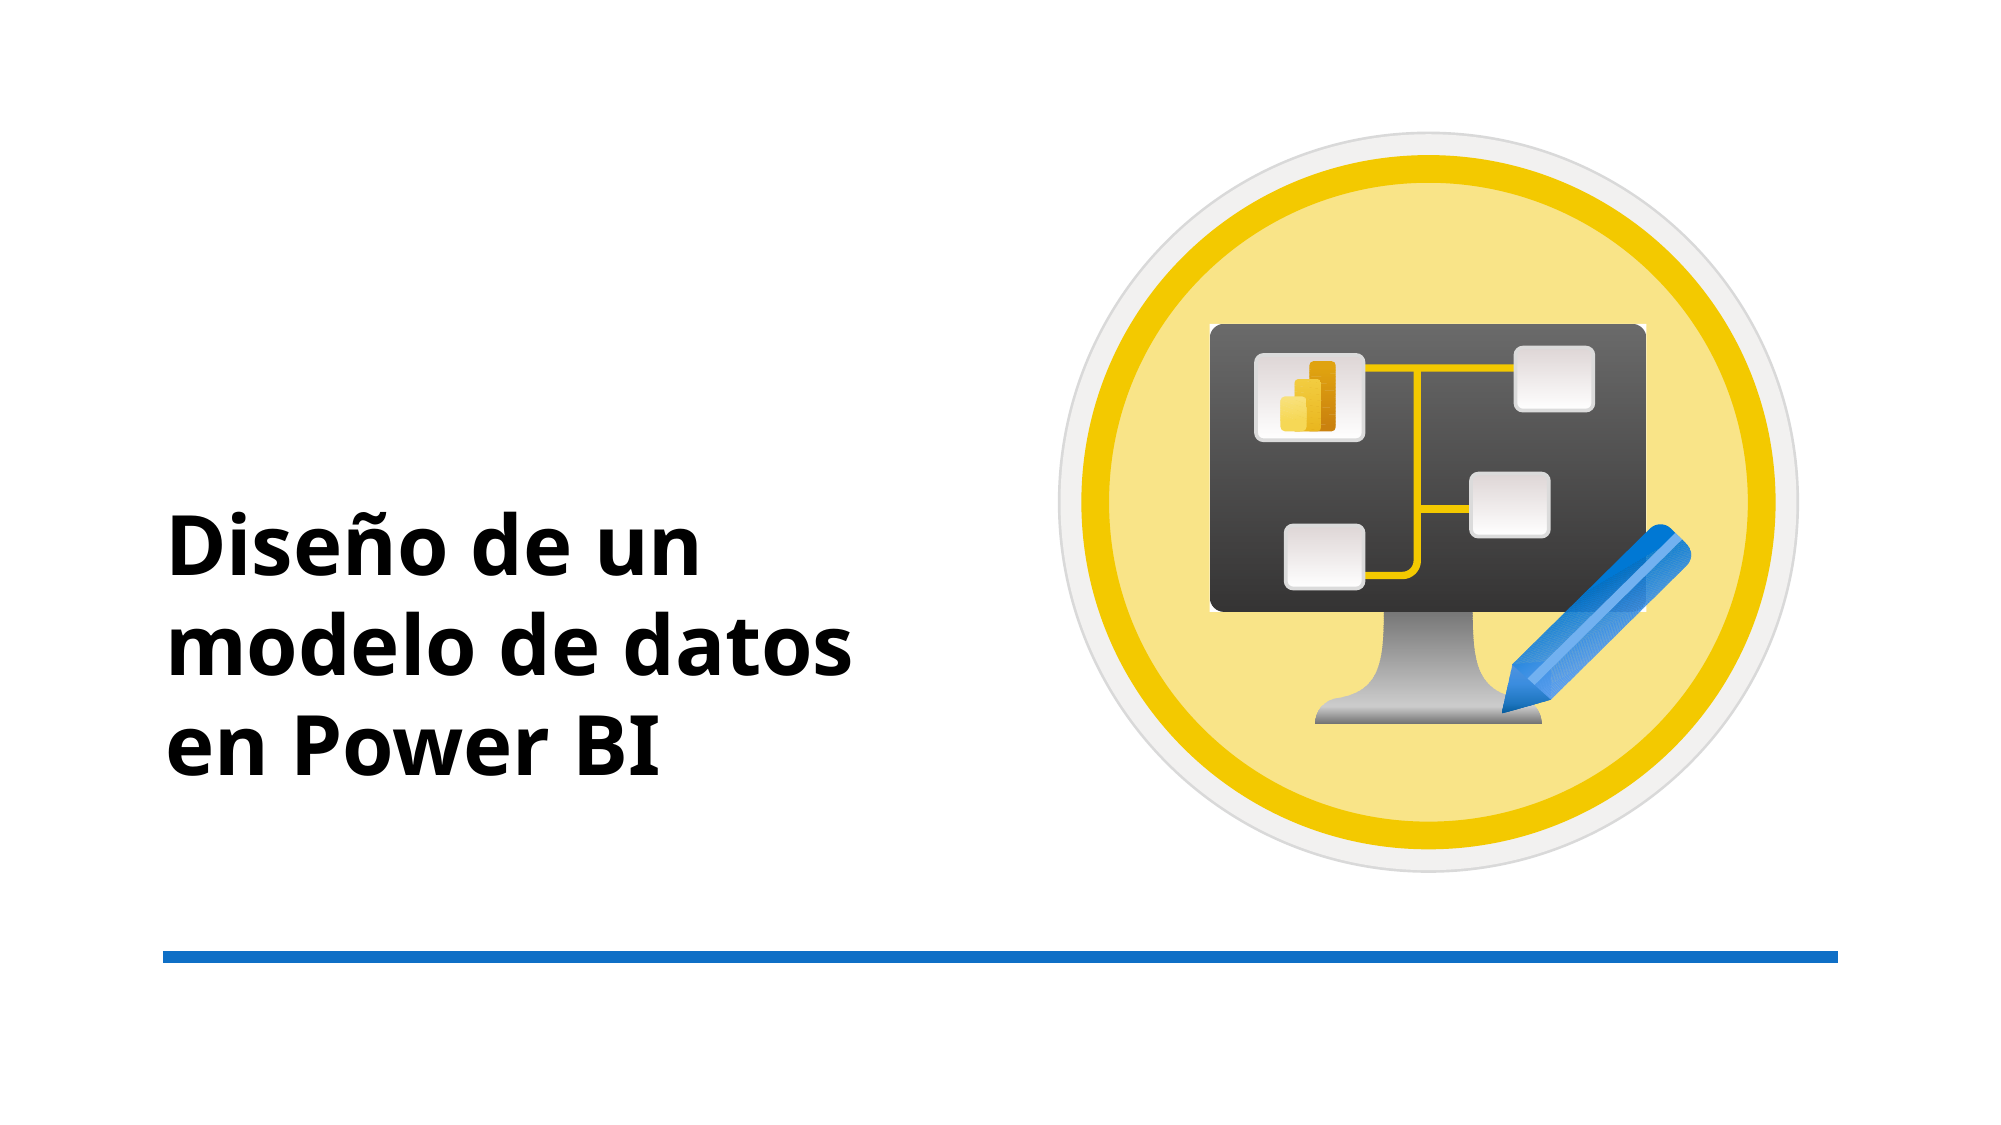

# Diseño de un modelo de datos en Power BI